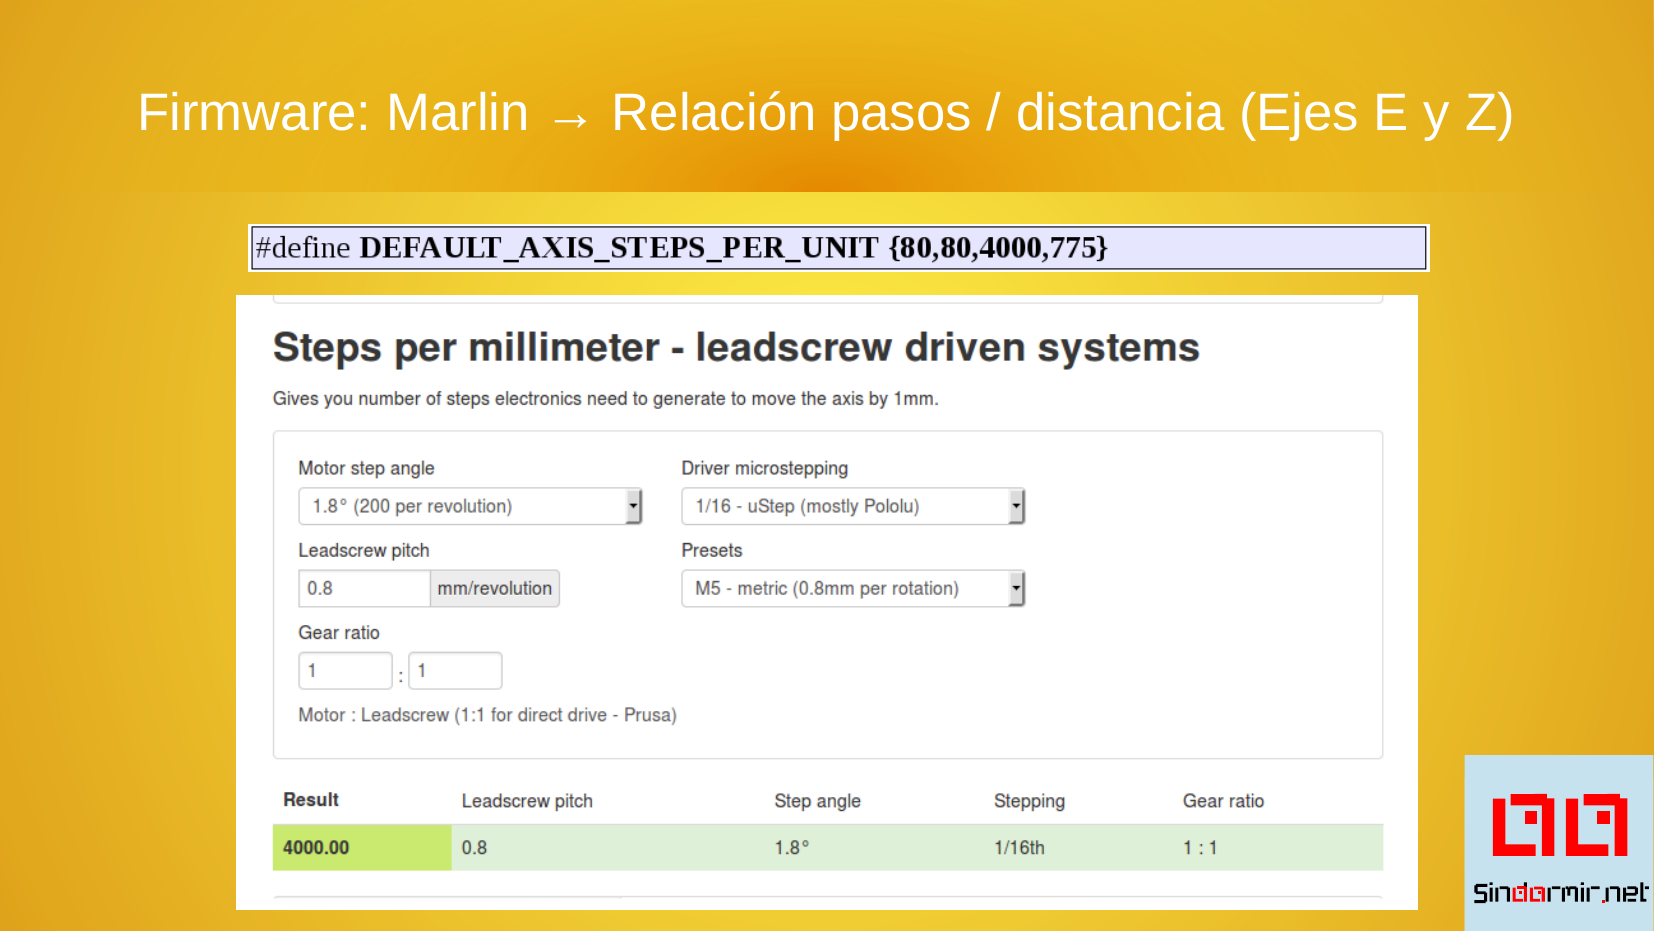

# Firmware: Marlin → Relación pasos / distancia (Ejes E y Z)